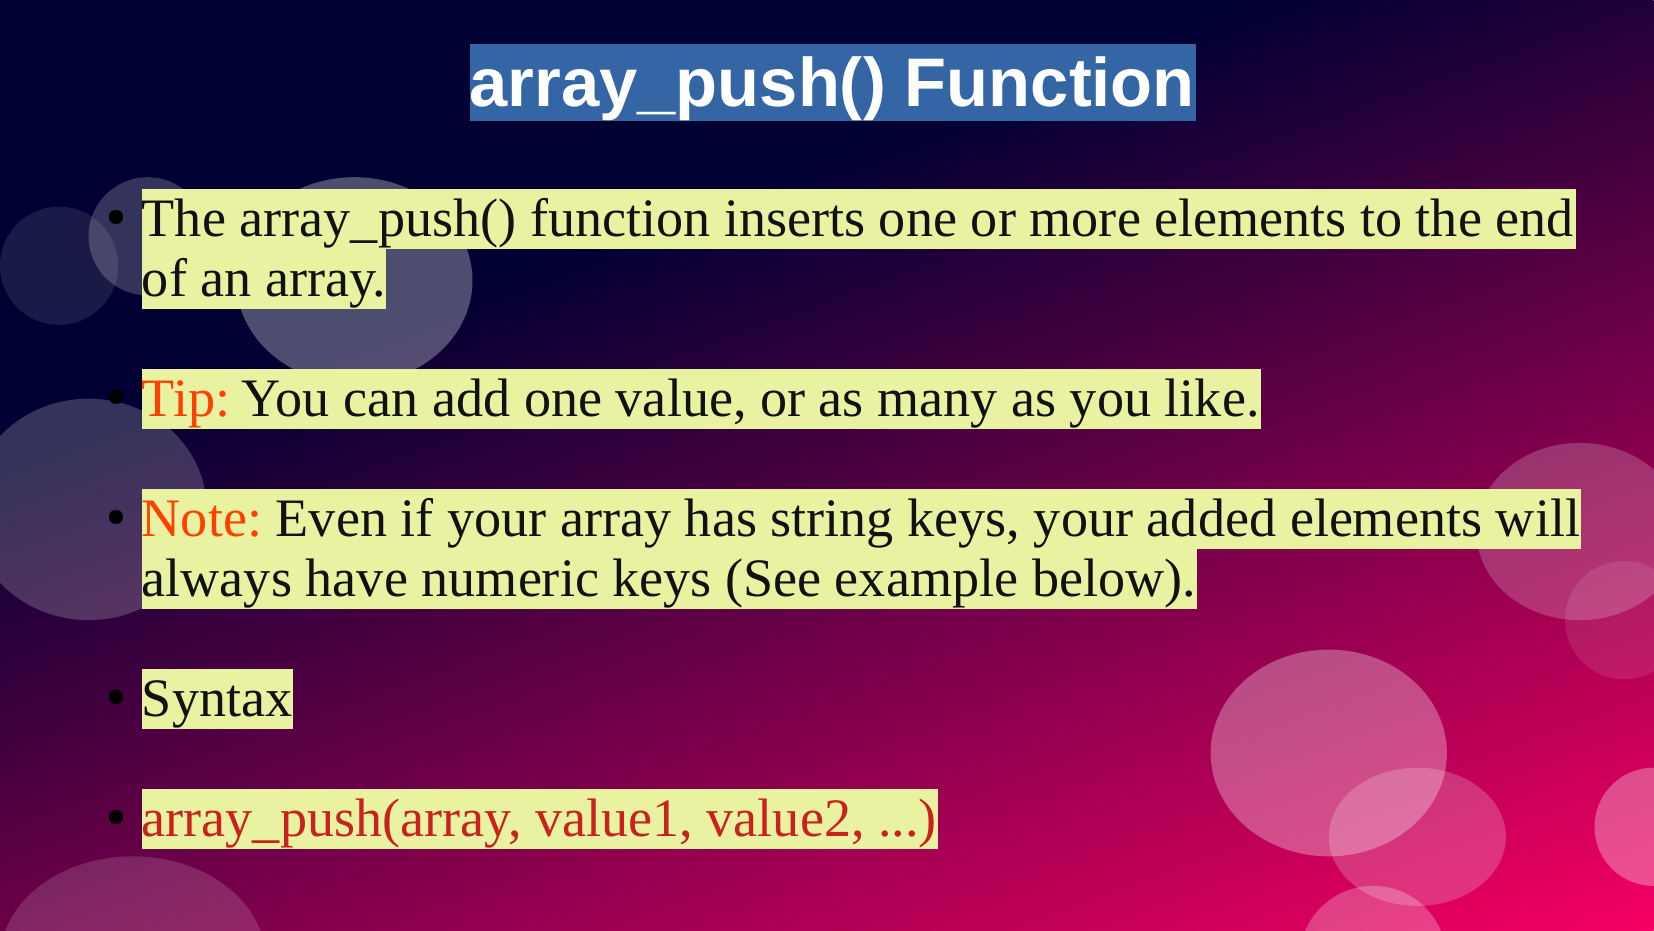

# array_push() Function
The array_push() function inserts one or more elements to the end of an array.
Tip: You can add one value, or as many as you like.
Note: Even if your array has string keys, your added elements will always have numeric keys (See example below).
Syntax
array_push(array, value1, value2, ...)